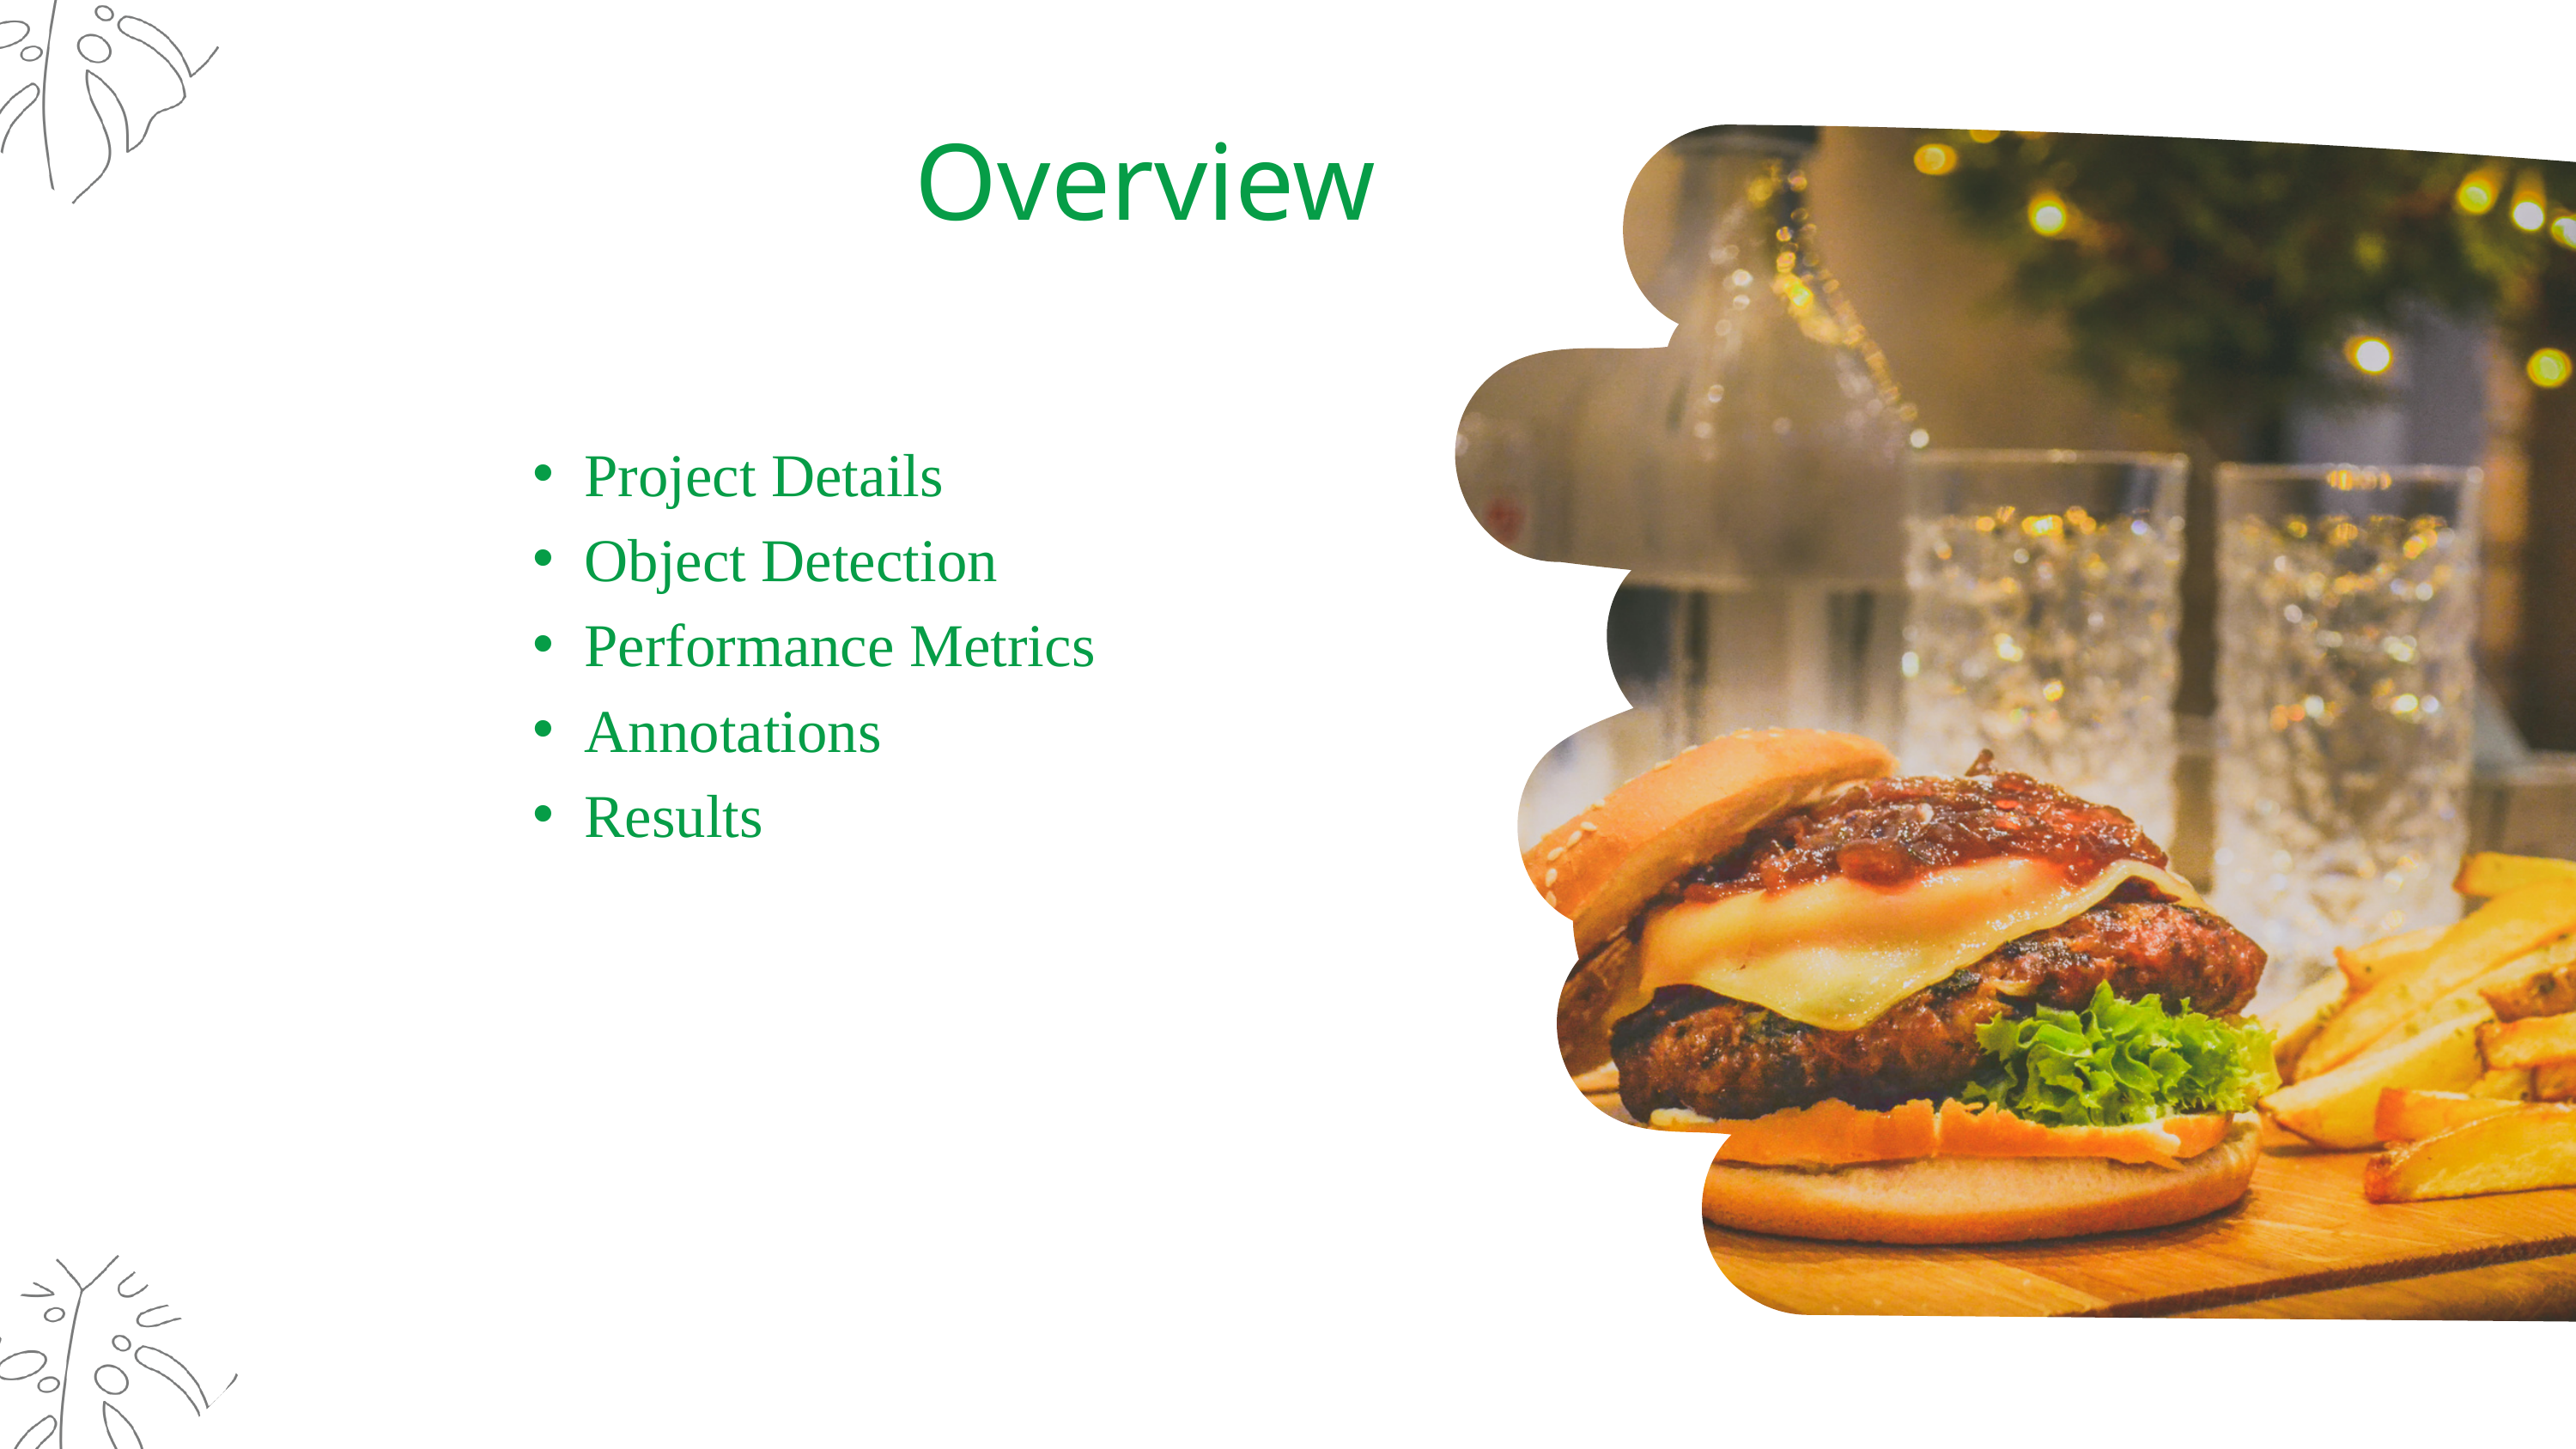

Overview
Project Details
Object Detection
Performance Metrics
Annotations
Results